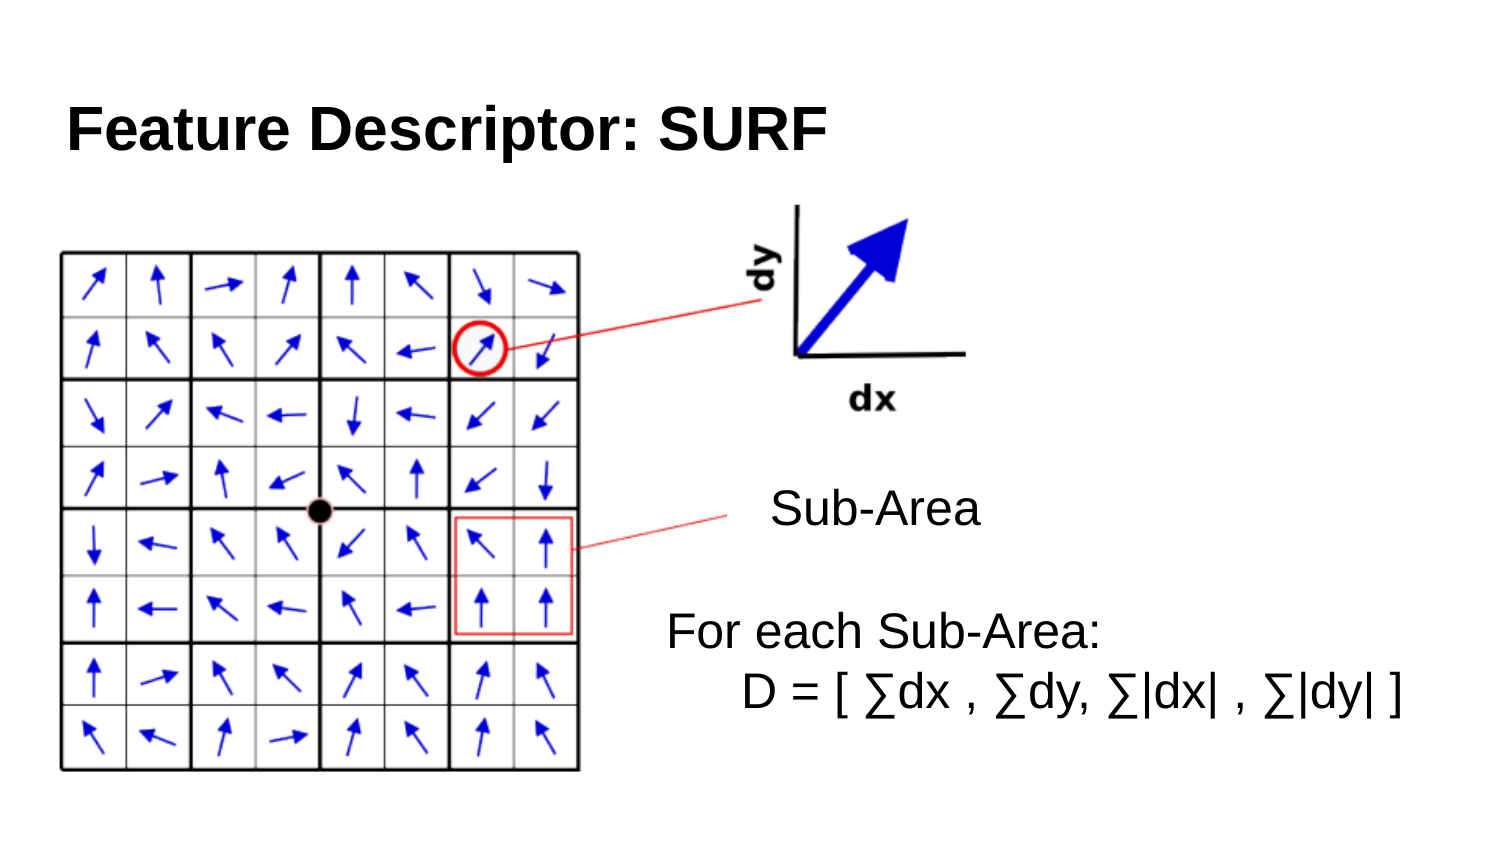

# Feature Descriptor: SURF
Sub-Area
For each Sub-Area:
D = [ ∑dx , ∑dy, ∑|dx| , ∑|dy| ]